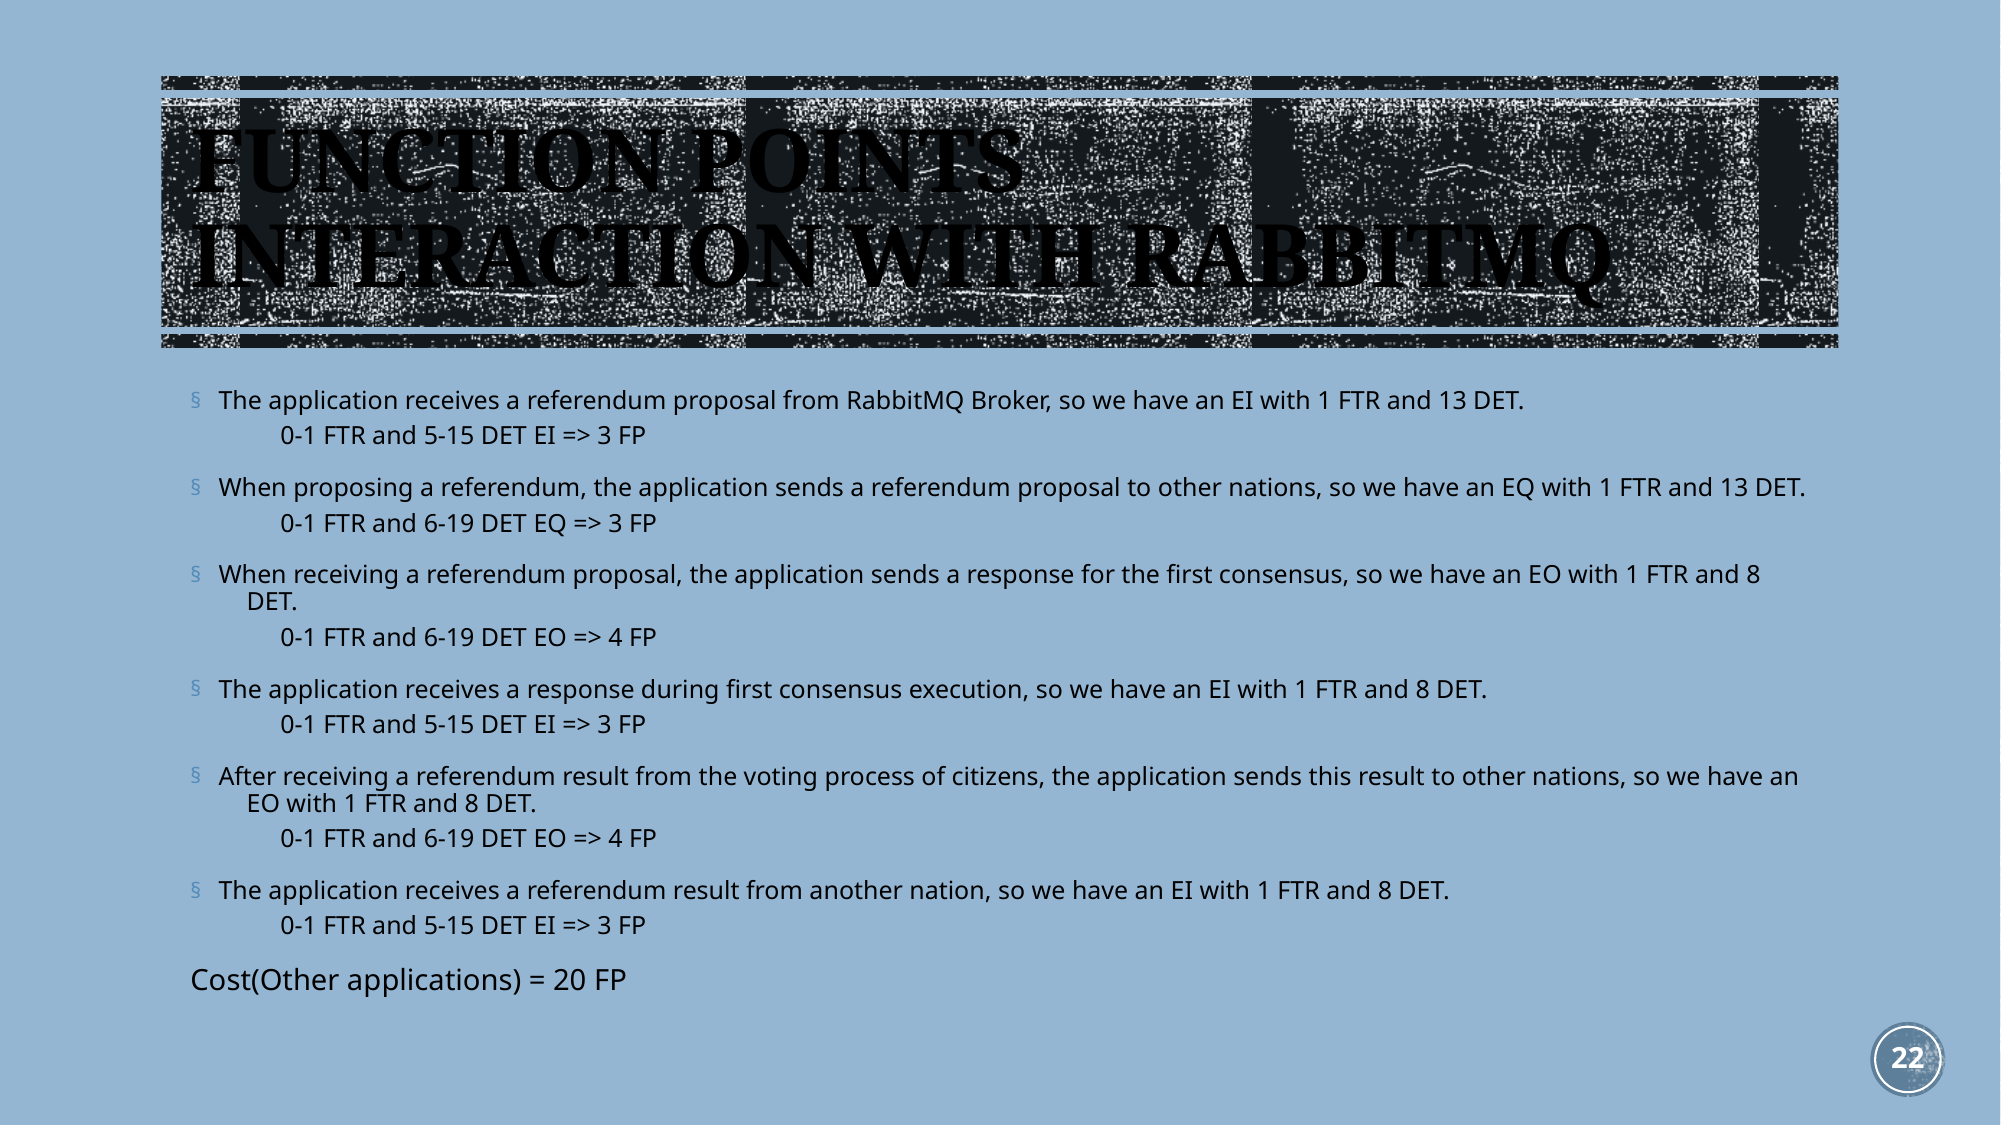

# Function points  INTERACTION WITH RABBITMQ
The application receives a referendum proposal from RabbitMQ Broker, so we have an EI with 1 FTR and 13 DET.
0-1 FTR and 5-15 DET EI => 3 FP
When proposing a referendum, the application sends a referendum proposal to other nations, so we have an EQ with 1 FTR and 13 DET.
0-1 FTR and 6-19 DET EQ => 3 FP
When receiving a referendum proposal, the application sends a response for the first consensus, so we have an EO with 1 FTR and 8 DET.
0-1 FTR and 6-19 DET EO => 4 FP
The application receives a response during first consensus execution, so we have an EI with 1 FTR and 8 DET.
0-1 FTR and 5-15 DET EI => 3 FP
After receiving a referendum result from the voting process of citizens, the application sends this result to other nations, so we have an EO with 1 FTR and 8 DET.
0-1 FTR and 6-19 DET EO => 4 FP
The application receives a referendum result from another nation, so we have an EI with 1 FTR and 8 DET.
0-1 FTR and 5-15 DET EI => 3 FP
Cost(Other applications) = 20 FP